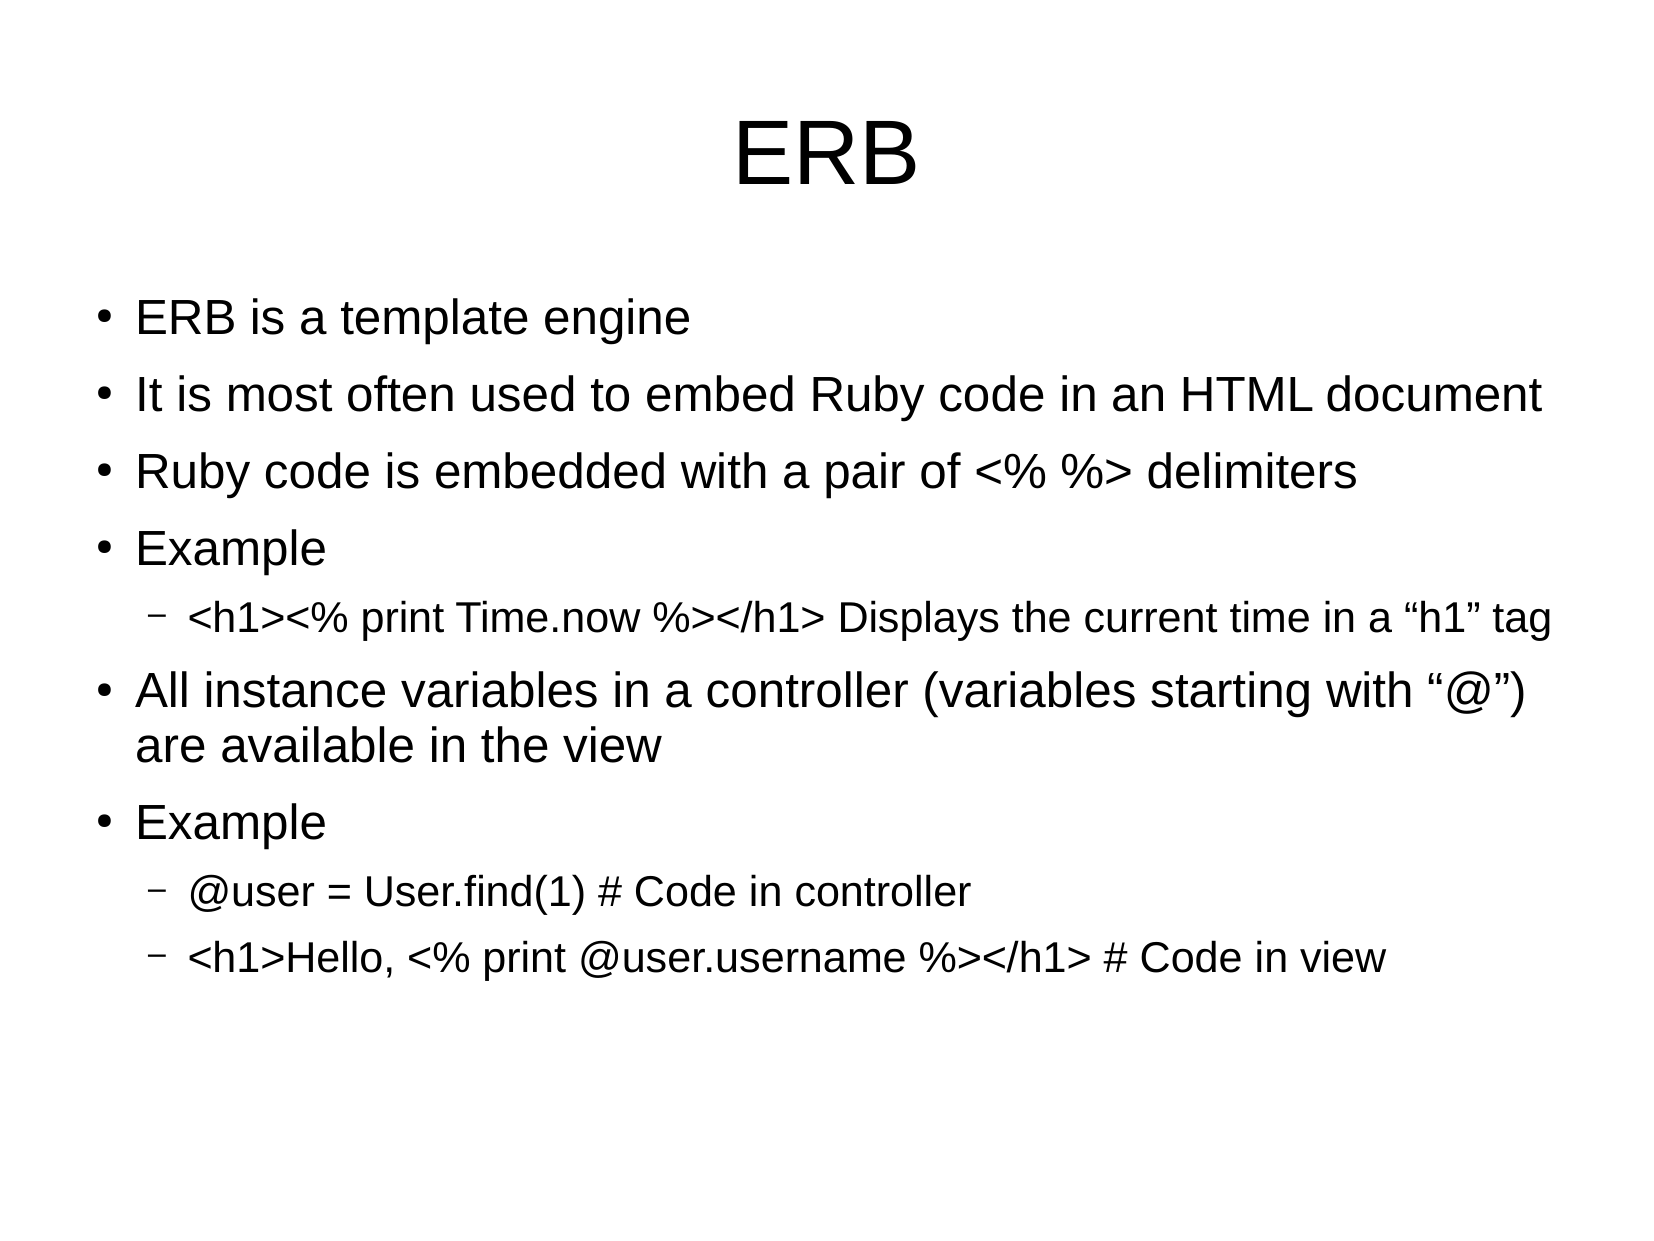

# ERB
ERB is a template engine
It is most often used to embed Ruby code in an HTML document
Ruby code is embedded with a pair of <% %> delimiters
Example
<h1><% print Time.now %></h1> Displays the current time in a “h1” tag
All instance variables in a controller (variables starting with “@”) are available in the view
Example
@user = User.find(1) # Code in controller
<h1>Hello, <% print @user.username %></h1> # Code in view